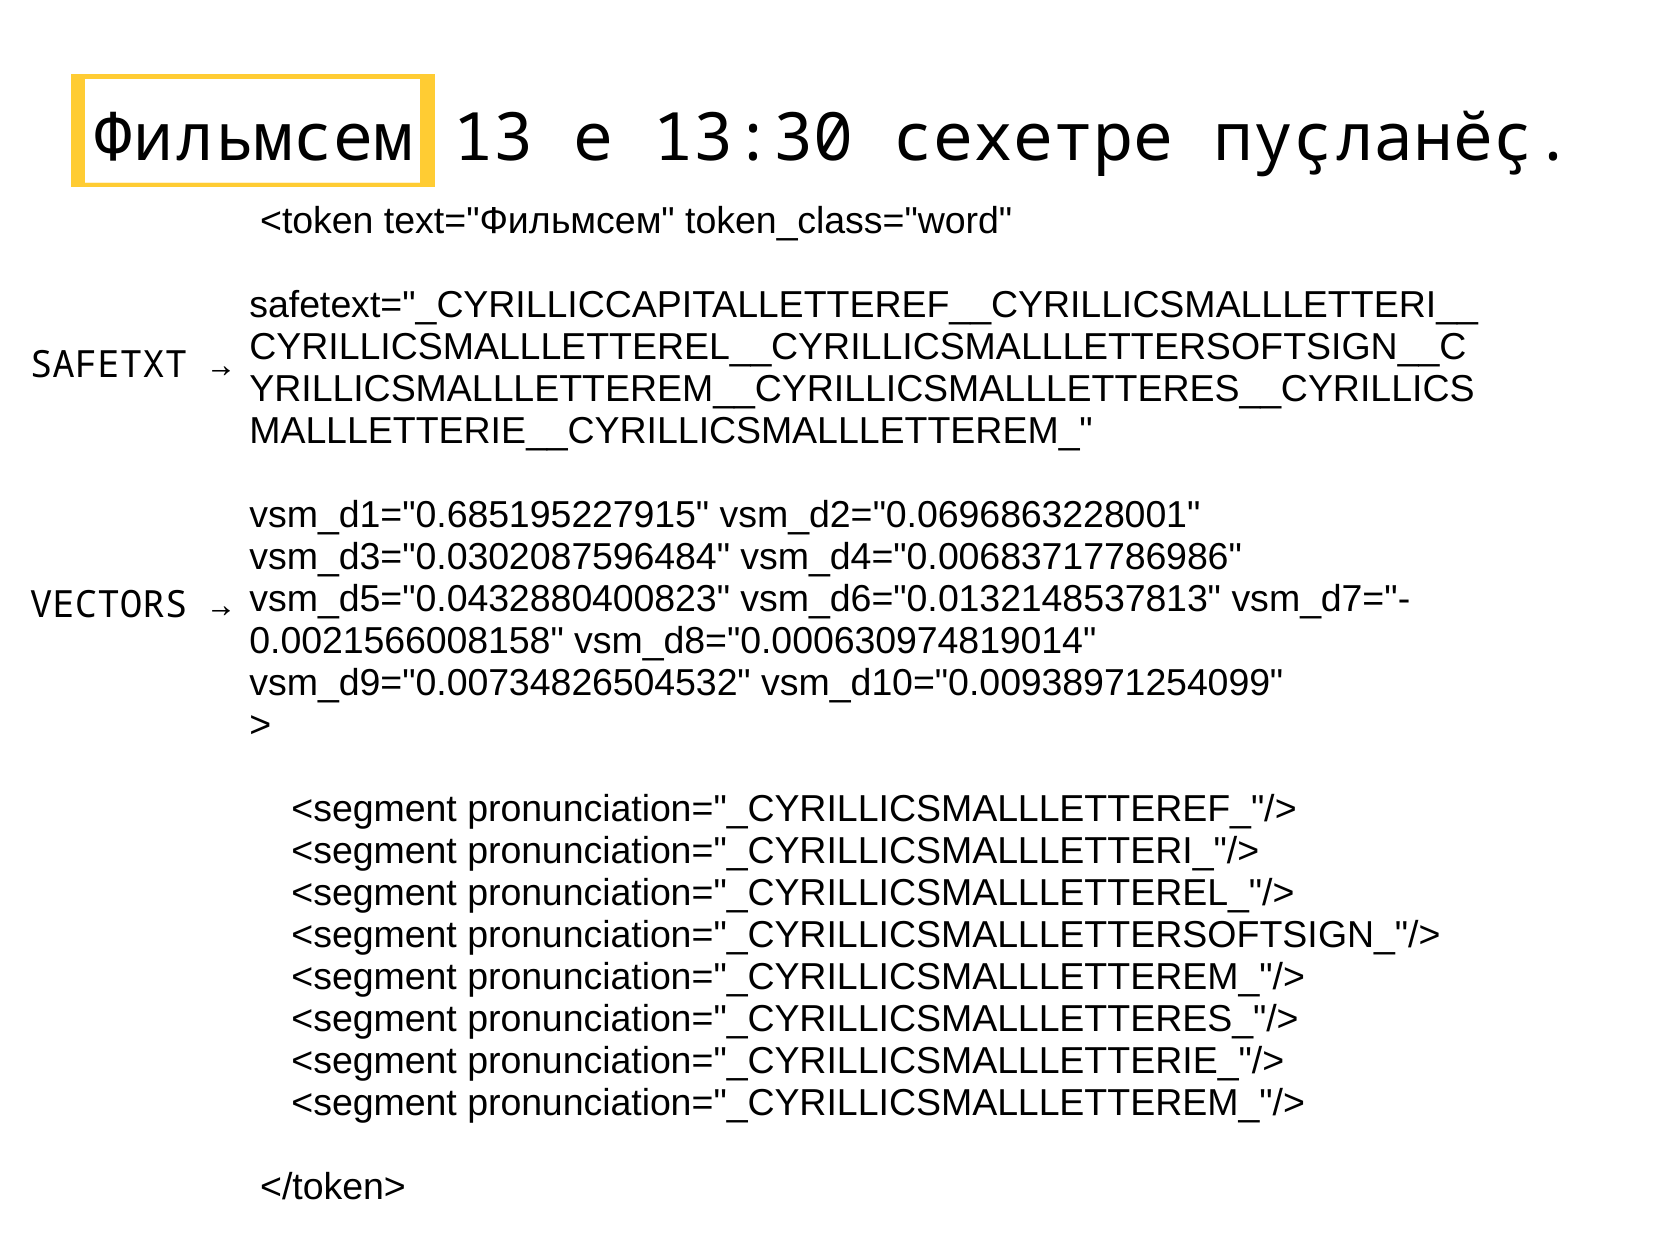

Фильмсем 13 е 13:30 сехетре пуҫланӗҫ.
 <token text="Фильмсем" token_class="word"
 safetext="_CYRILLICCAPITALLETTEREF__CYRILLICSMALLLETTERI__CYRILLICSMALLLETTEREL__CYRILLICSMALLLETTERSOFTSIGN__CYRILLICSMALLLETTEREM__CYRILLICSMALLLETTERES__CYRILLICSMALLLETTERIE__CYRILLICSMALLLETTEREM_"
vsm_d1="0.685195227915" vsm_d2="0.0696863228001" vsm_d3="0.0302087596484" vsm_d4="0.00683717786986" vsm_d5="0.0432880400823" vsm_d6="0.0132148537813" vsm_d7="-0.0021566008158" vsm_d8="0.000630974819014" vsm_d9="0.00734826504532" vsm_d10="0.00938971254099"
>
 <segment pronunciation="_CYRILLICSMALLLETTEREF_"/>
 <segment pronunciation="_CYRILLICSMALLLETTERI_"/>
 <segment pronunciation="_CYRILLICSMALLLETTEREL_"/>
 <segment pronunciation="_CYRILLICSMALLLETTERSOFTSIGN_"/>
 <segment pronunciation="_CYRILLICSMALLLETTEREM_"/>
 <segment pronunciation="_CYRILLICSMALLLETTERES_"/>
 <segment pronunciation="_CYRILLICSMALLLETTERIE_"/>
 <segment pronunciation="_CYRILLICSMALLLETTEREM_"/>
 </token>
SAFETXT →
VECTORS →